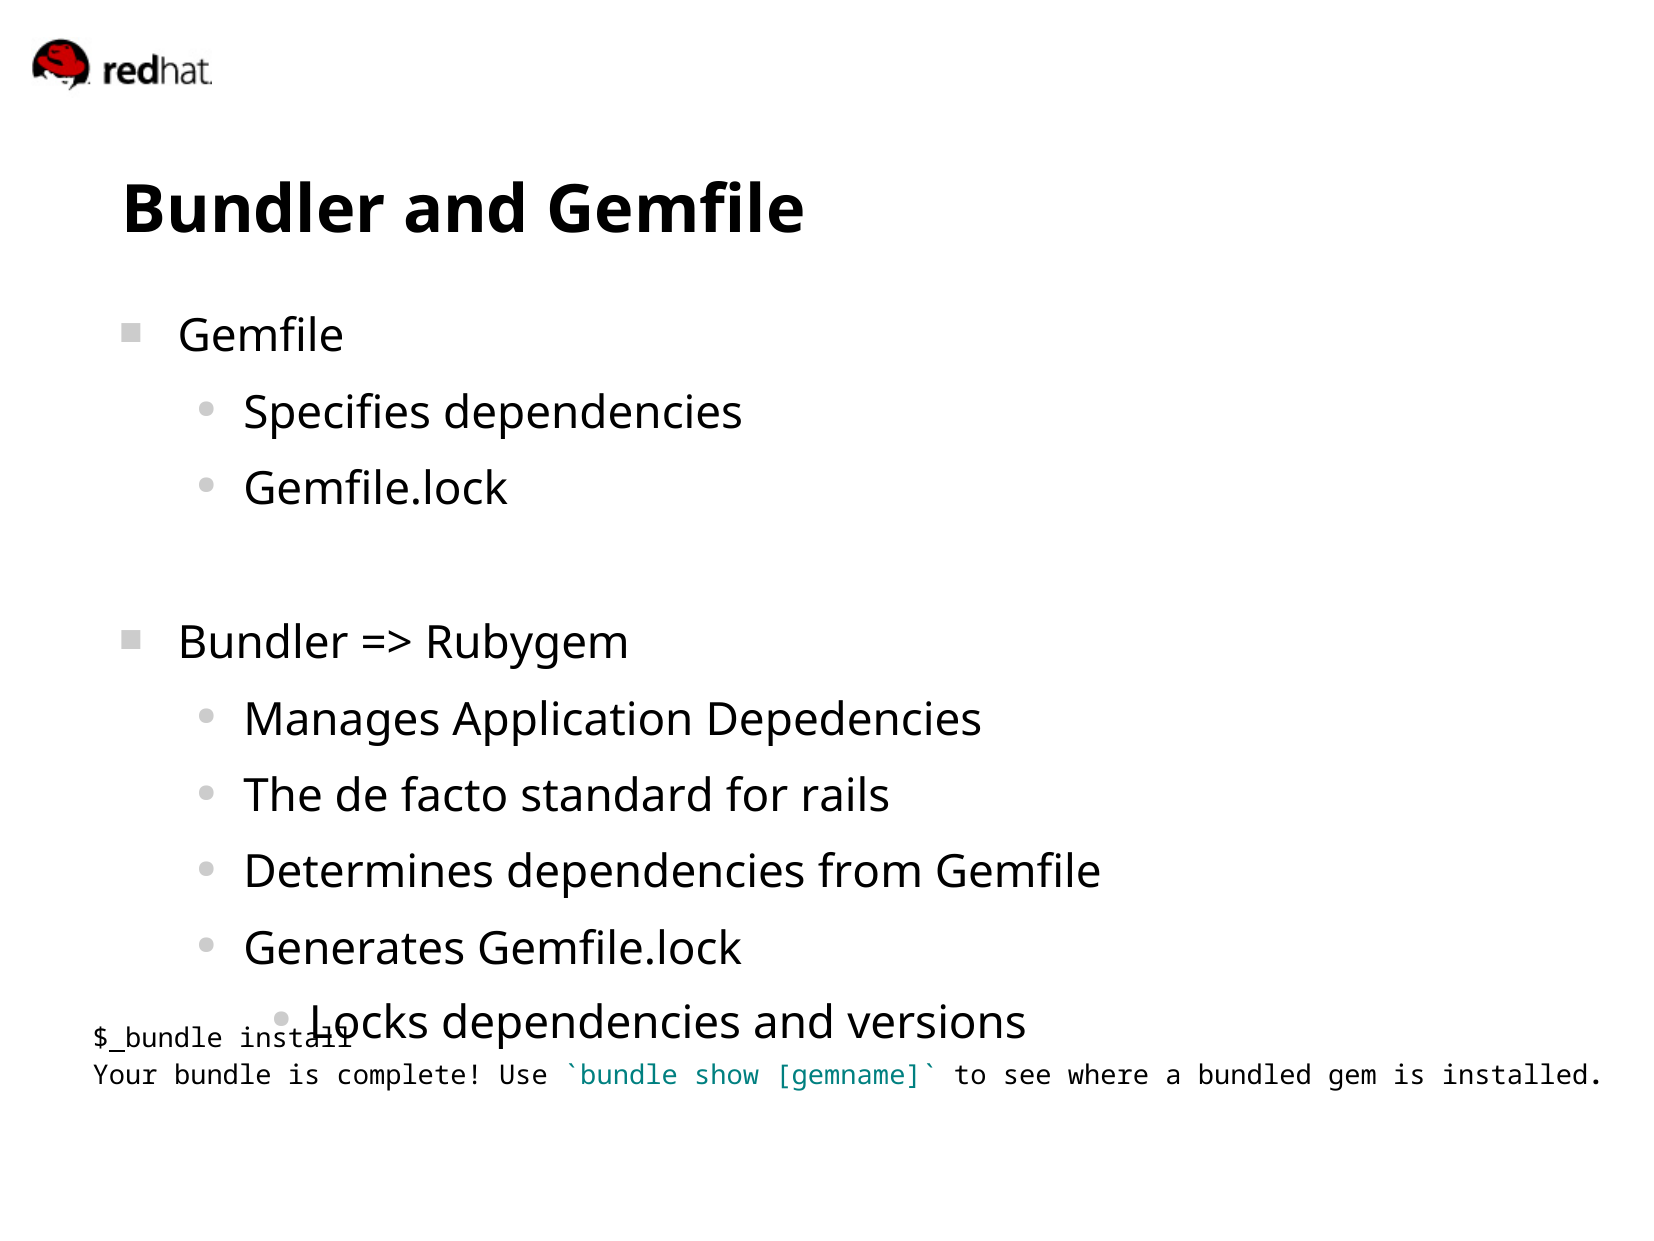

# Bundler and Gemfile
Gemfile
Specifies dependencies
Gemfile.lock
Bundler => Rubygem
Manages Application Depedencies
The de facto standard for rails
Determines dependencies from Gemfile
Generates Gemfile.lock
Locks dependencies and versions
$ bundle install
Your bundle is complete! Use `bundle show [gemname]` to see where a bundled gem is installed.